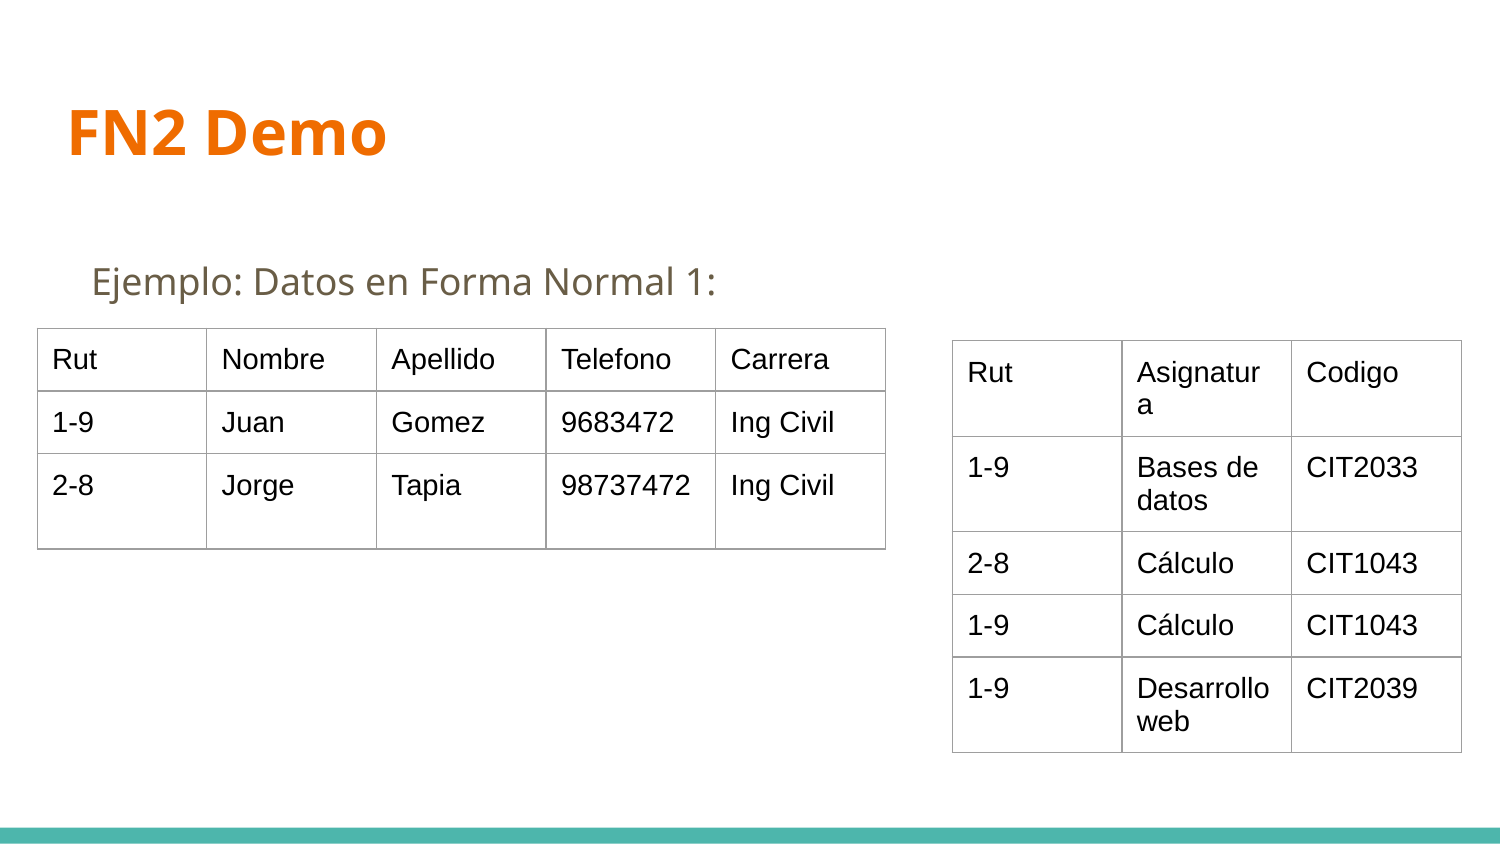

# FN2 Demo
Ejemplo: Datos en Forma Normal 1:
| Rut | Nombre | Apellido | Telefono | Carrera |
| --- | --- | --- | --- | --- |
| 1-9 | Juan | Gomez | 9683472 | Ing Civil |
| 2-8 | Jorge | Tapia | 98737472 | Ing Civil |
| Rut | Asignatura | Codigo |
| --- | --- | --- |
| 1-9 | Bases de datos | CIT2033 |
| 2-8 | Cálculo | CIT1043 |
| 1-9 | Cálculo | CIT1043 |
| 1-9 | Desarrollo web | CIT2039 |